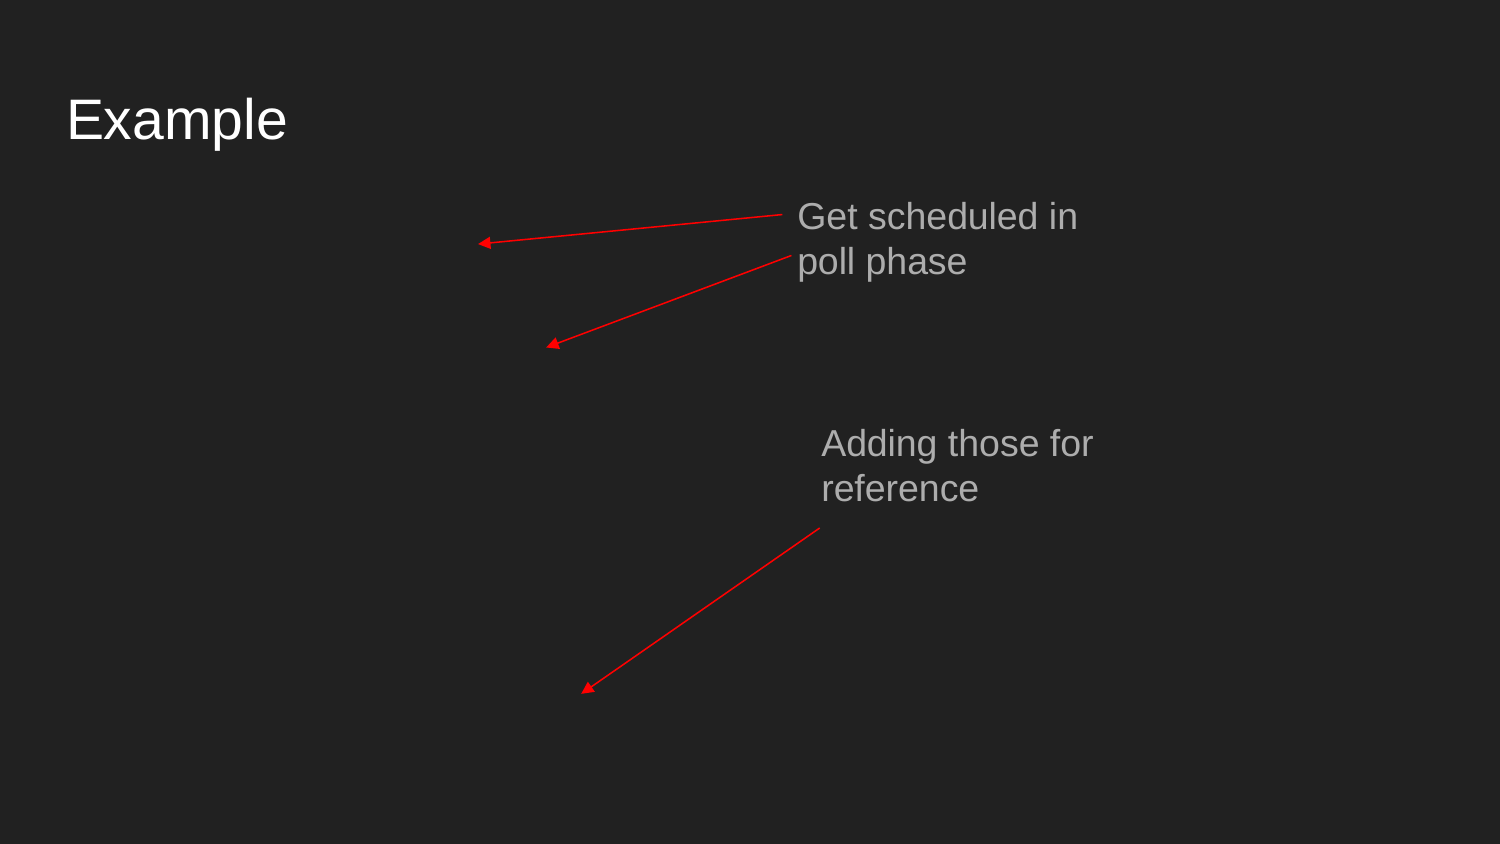

# Example
Get scheduled in poll phase
Adding those for reference